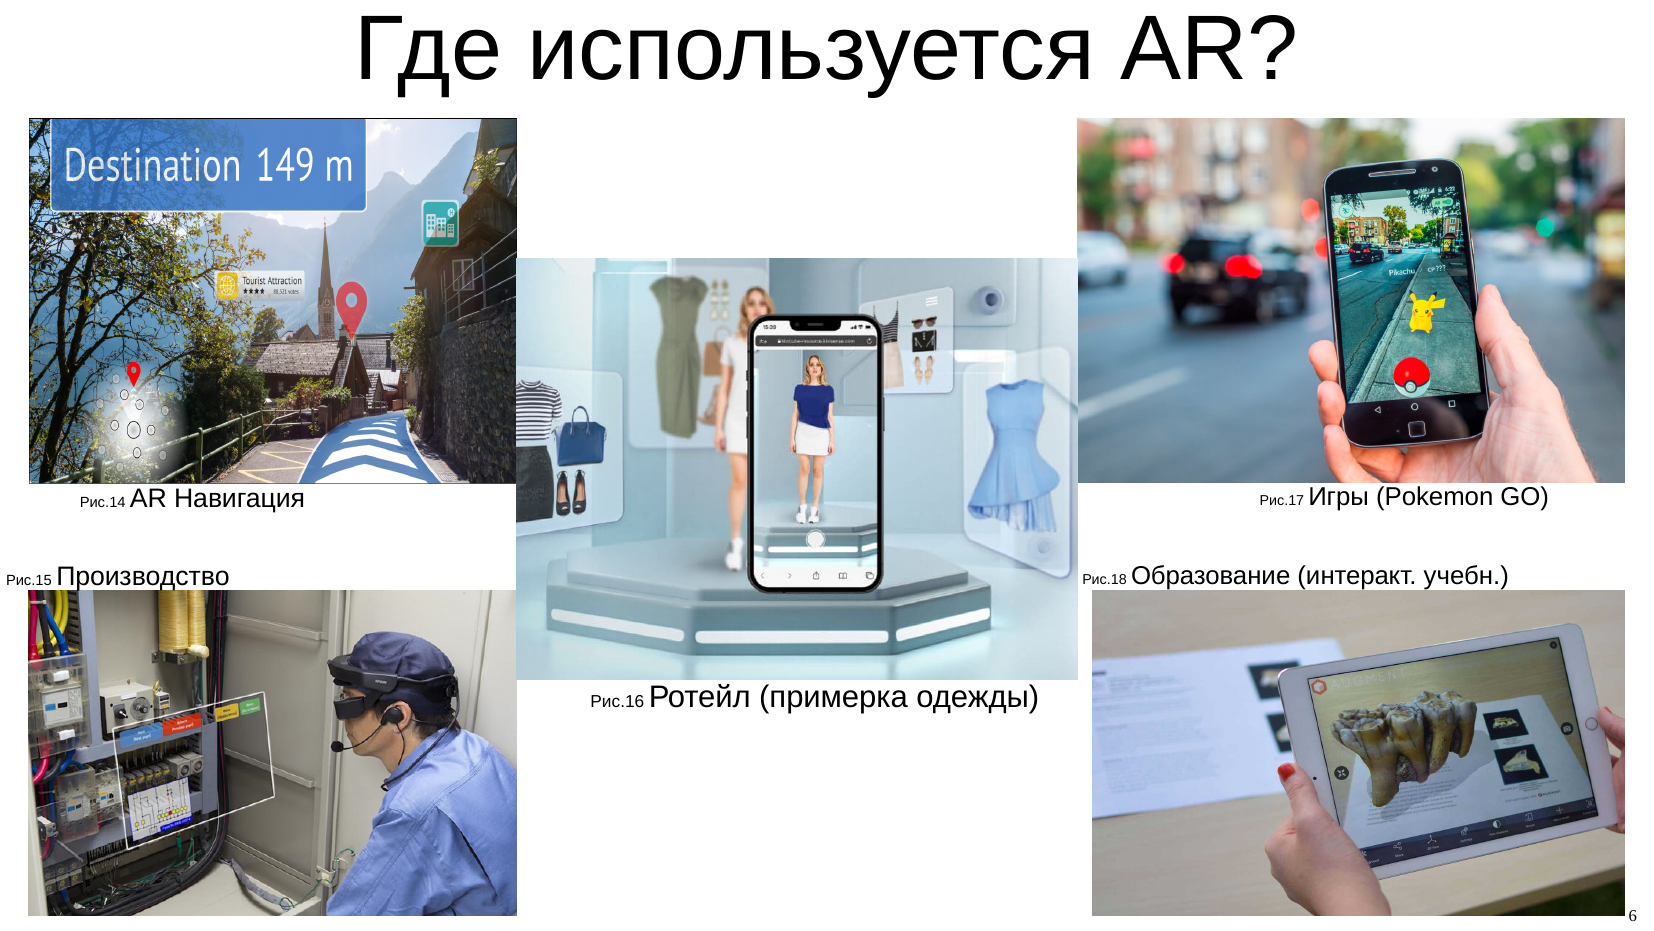

# Где используется AR?
Рис.17 Игры (Pokemon GO)
Рис.14 AR Навигация
Рис.15 Производство
Рис.18 Образование (интеракт. учебн.)
Рис.16 Ротейл (примерка одежды)
6